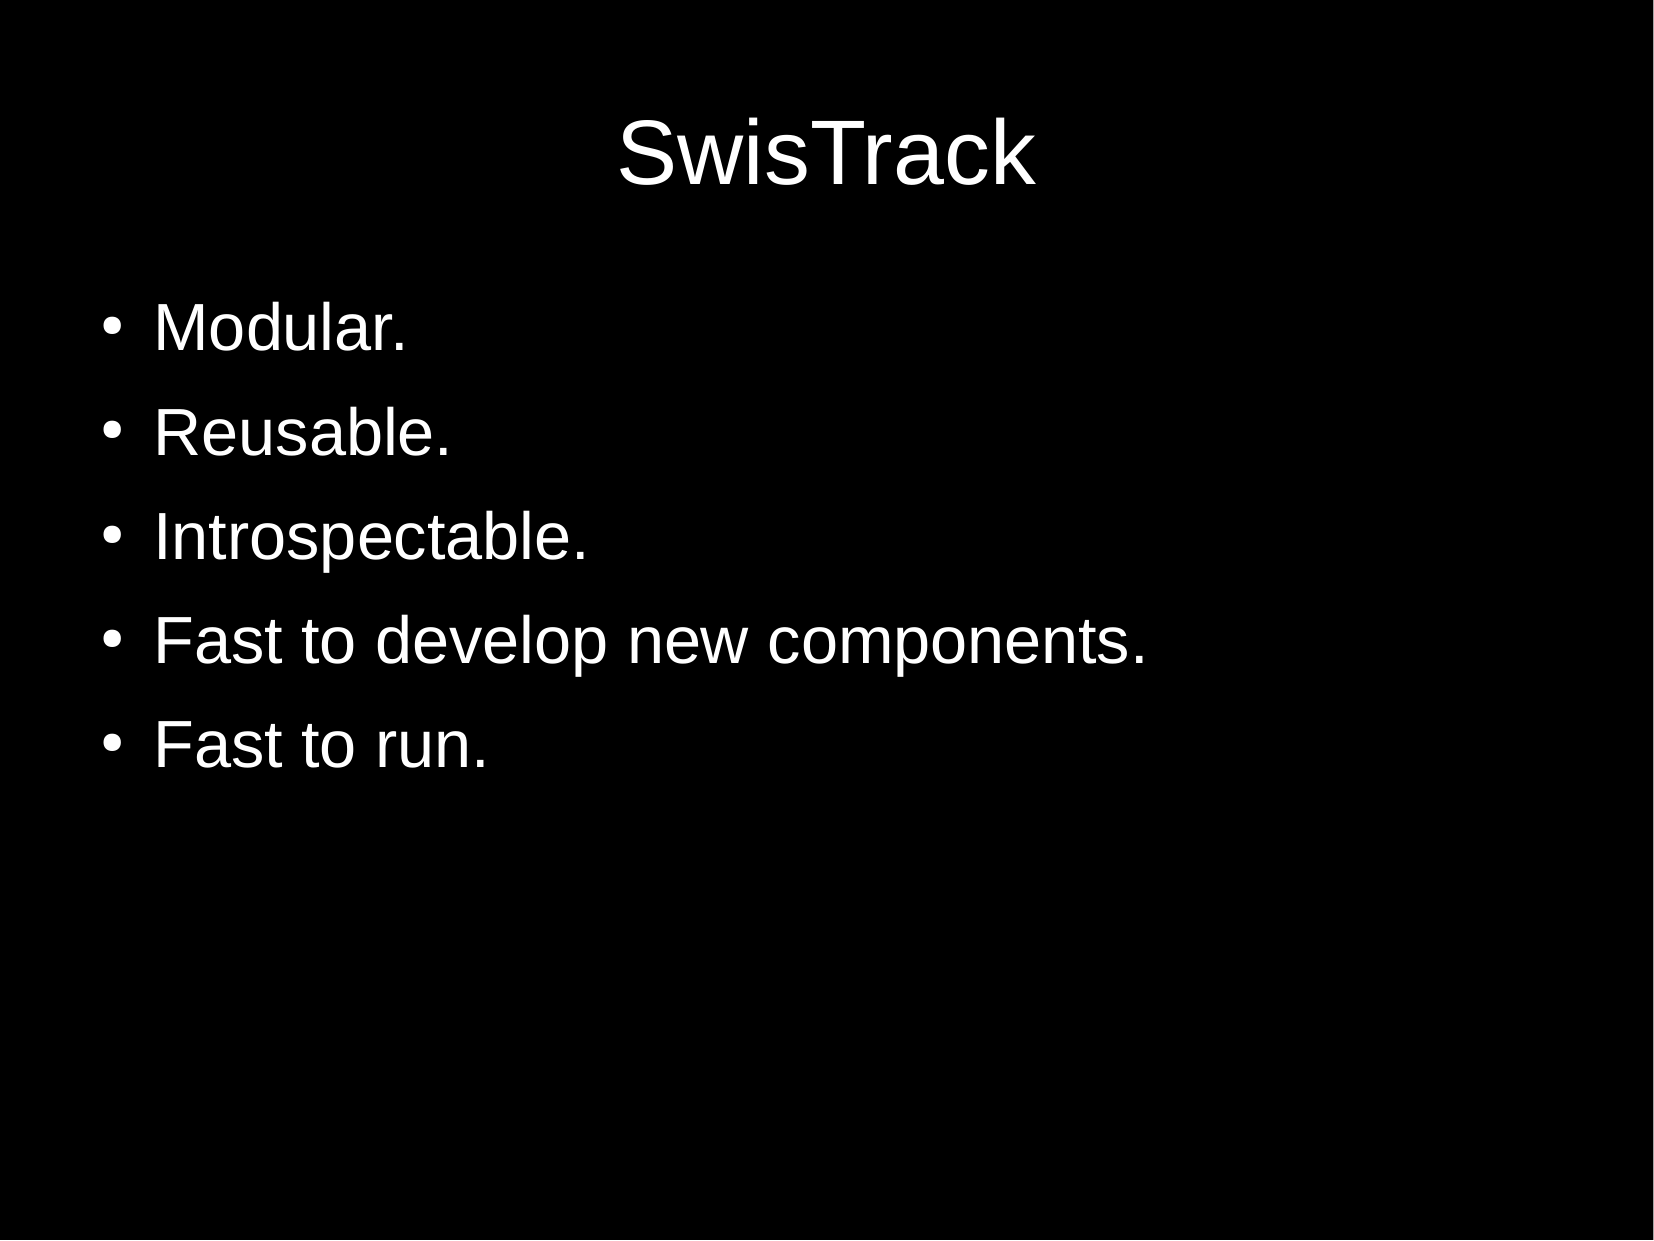

# SwisTrack
Modular.
Reusable.
Introspectable.
Fast to develop new components.
Fast to run.